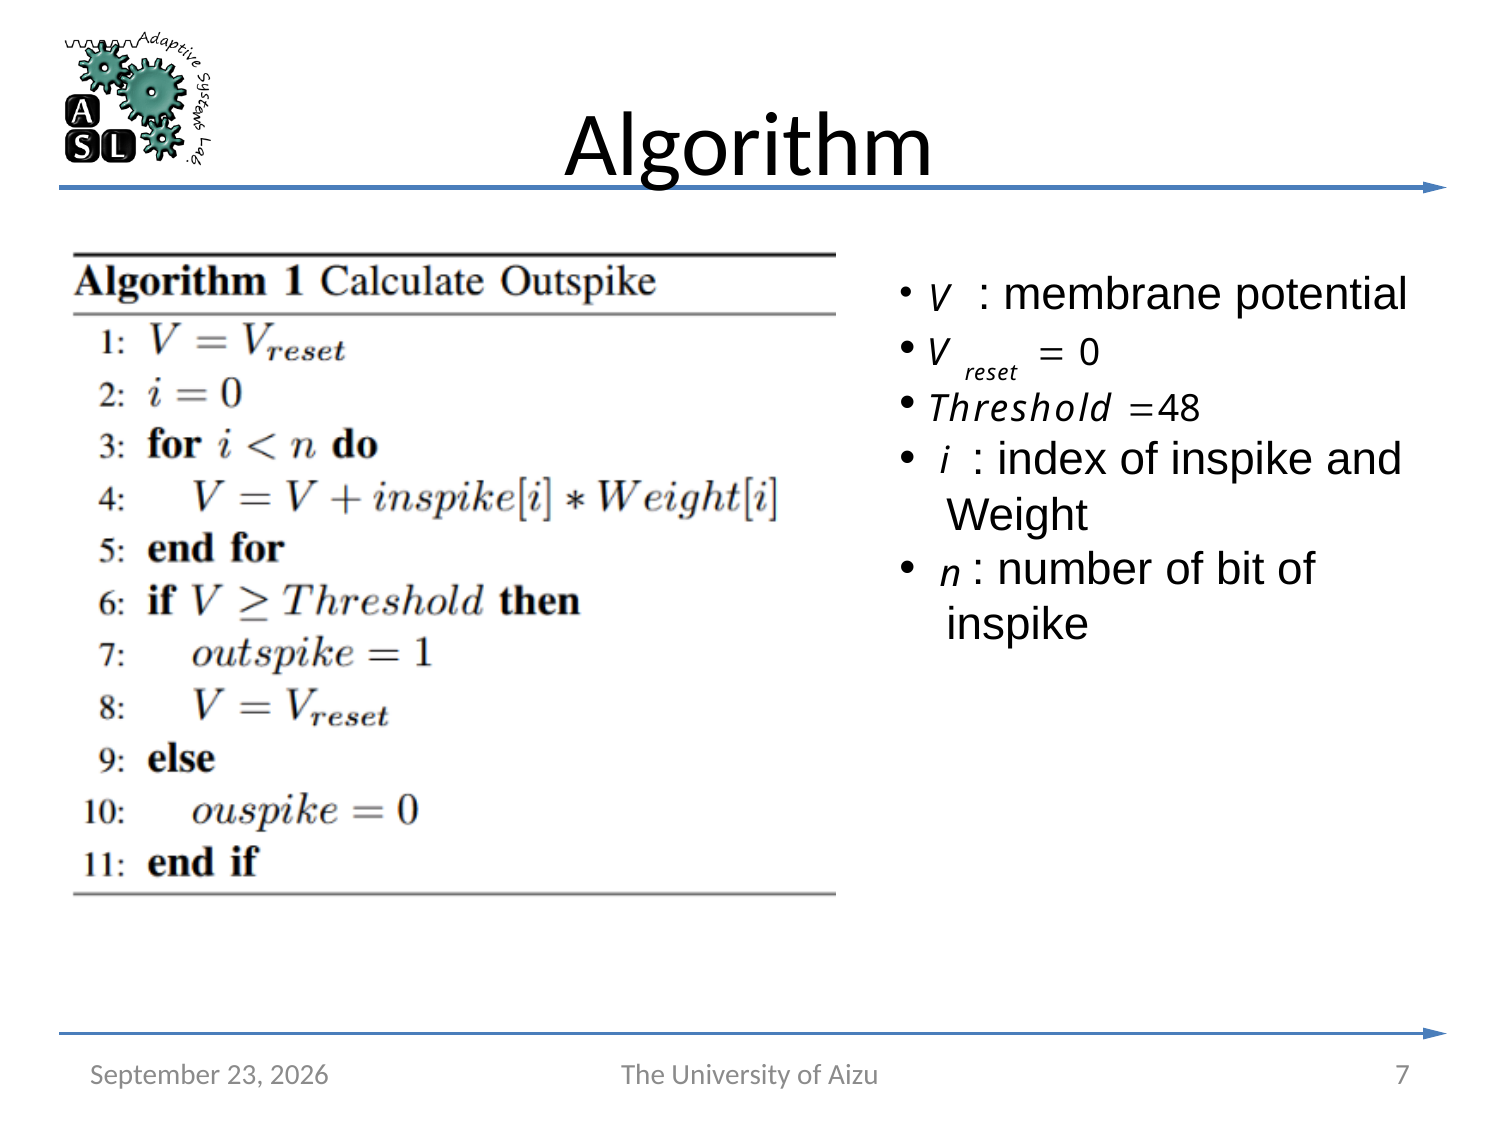

# Algorithm
 : membrane potential
 : index of inspike and Weight
 : number of bit of inspike
The University of Aizu